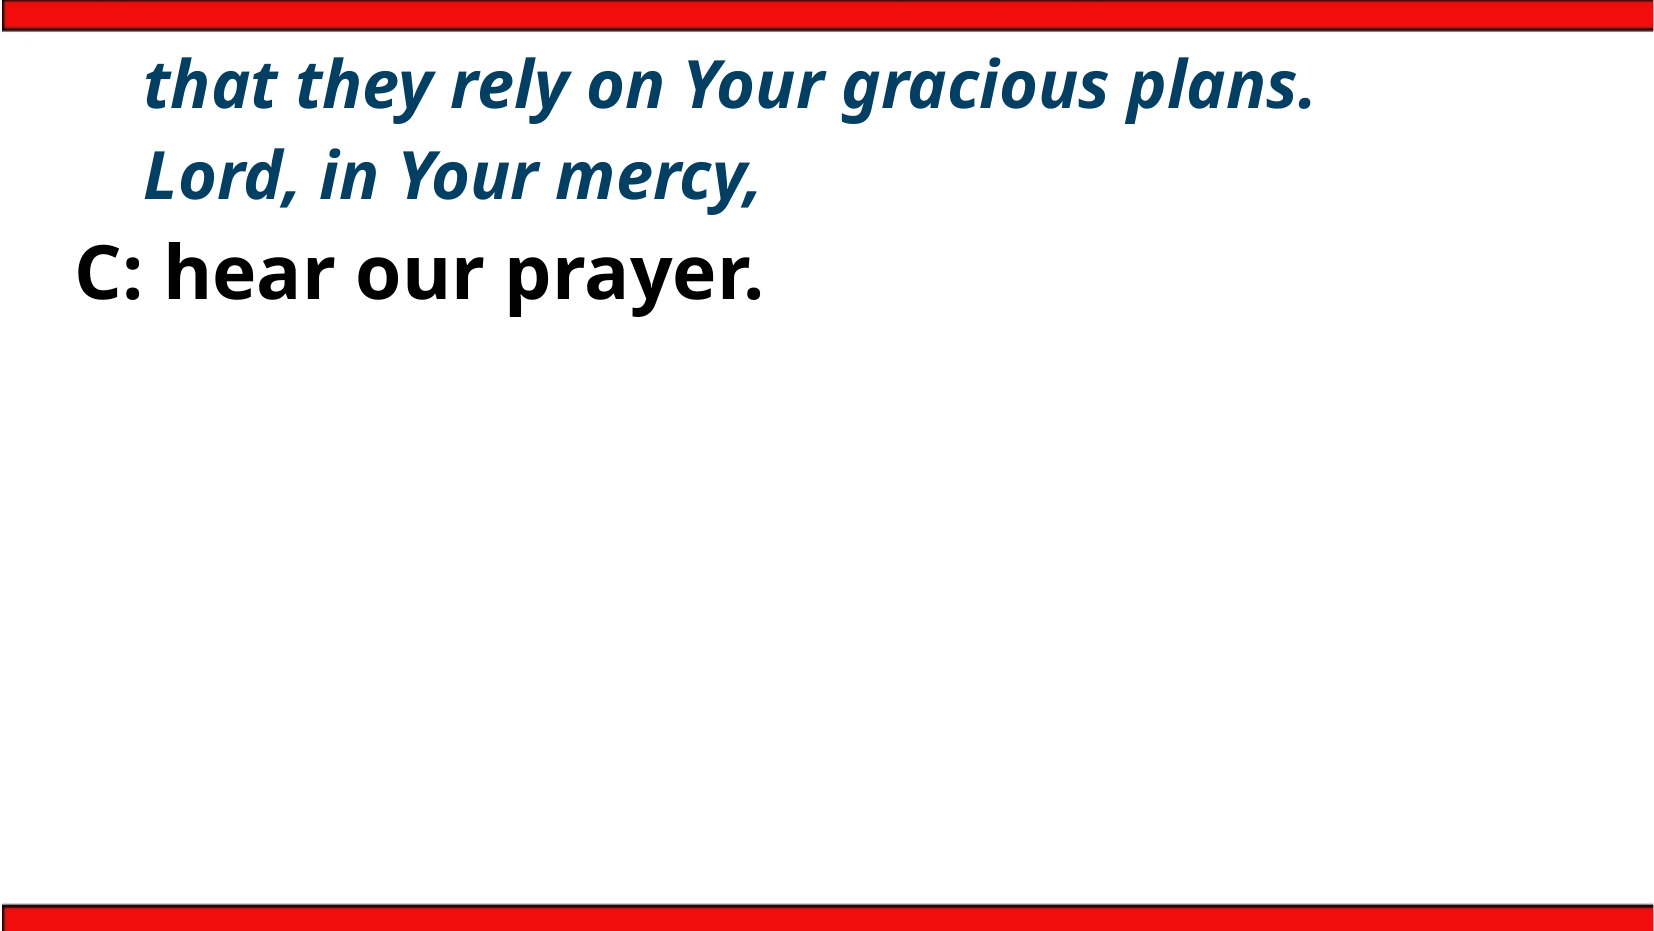

that they rely on Your gracious plans.
 Lord, in Your mercy,
C: hear our prayer.